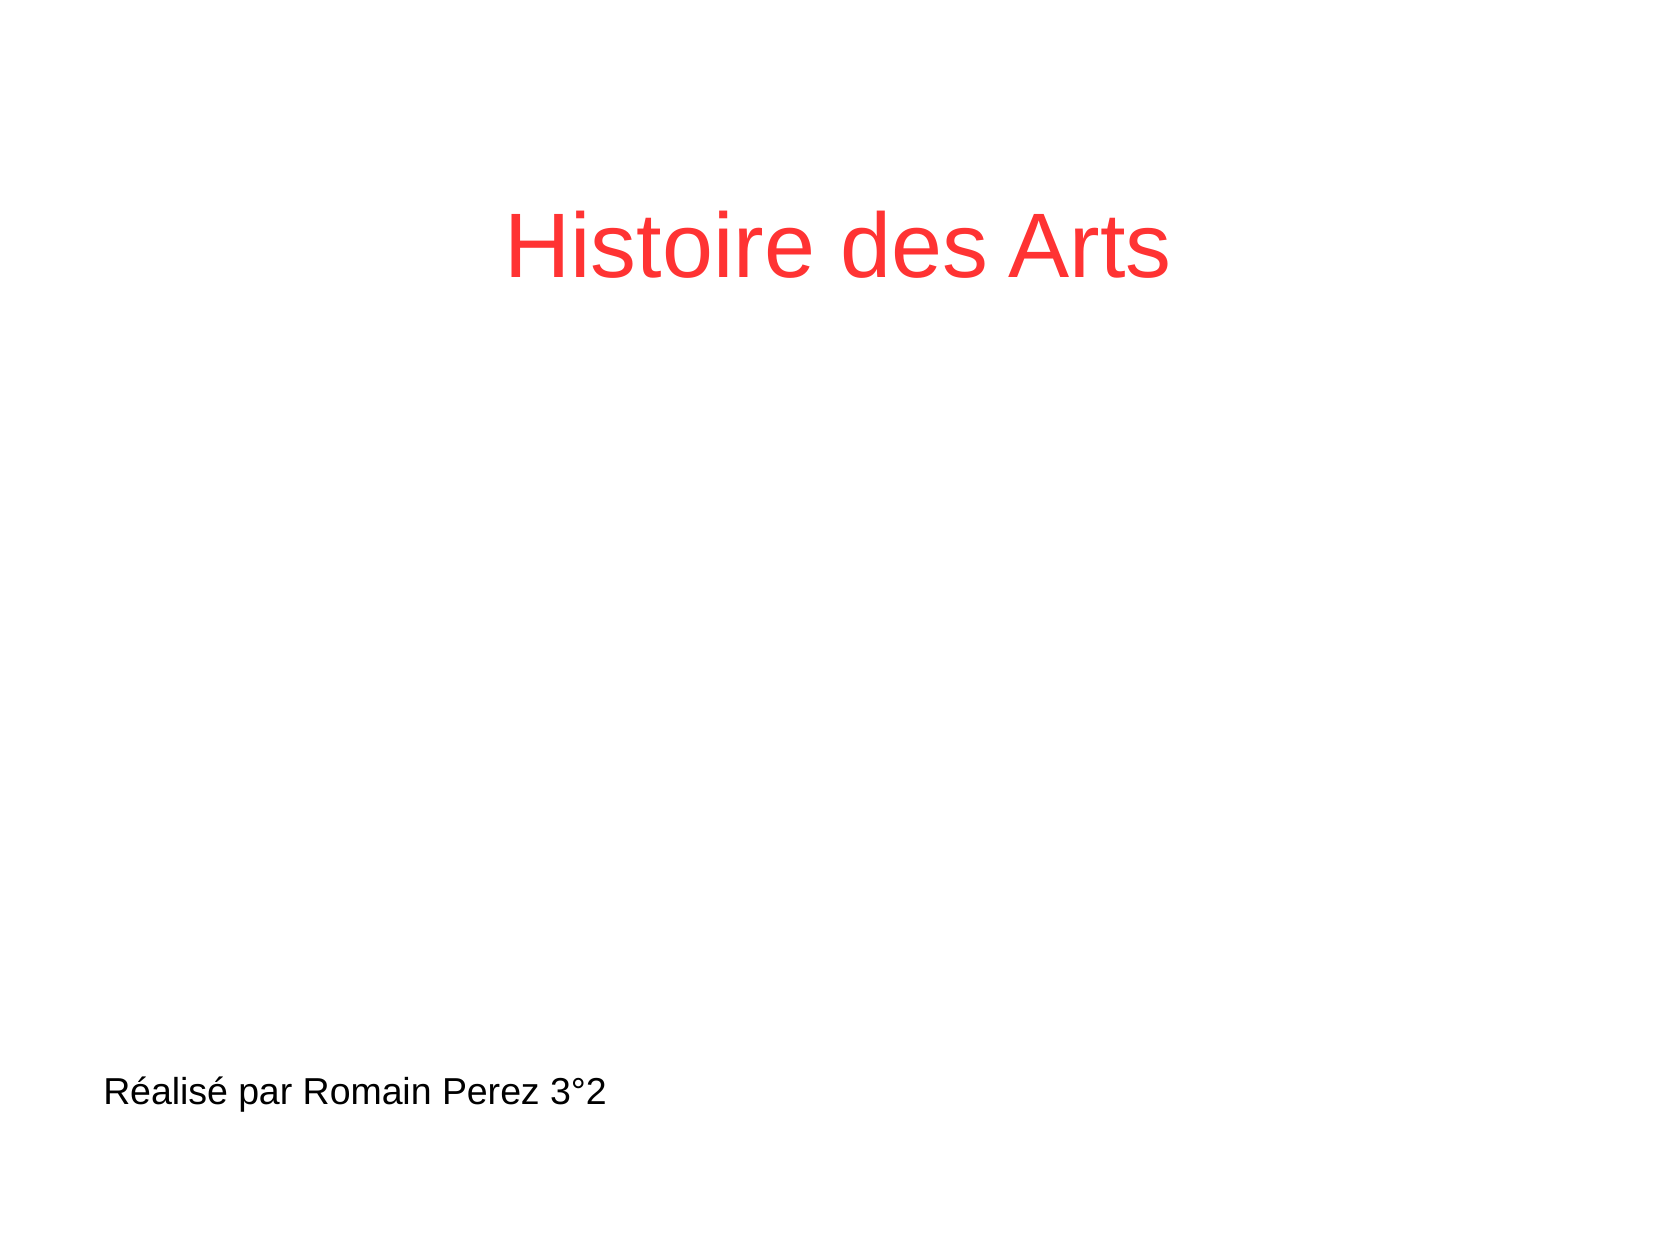

# Histoire des Arts
Réalisé par Romain Perez 3°2